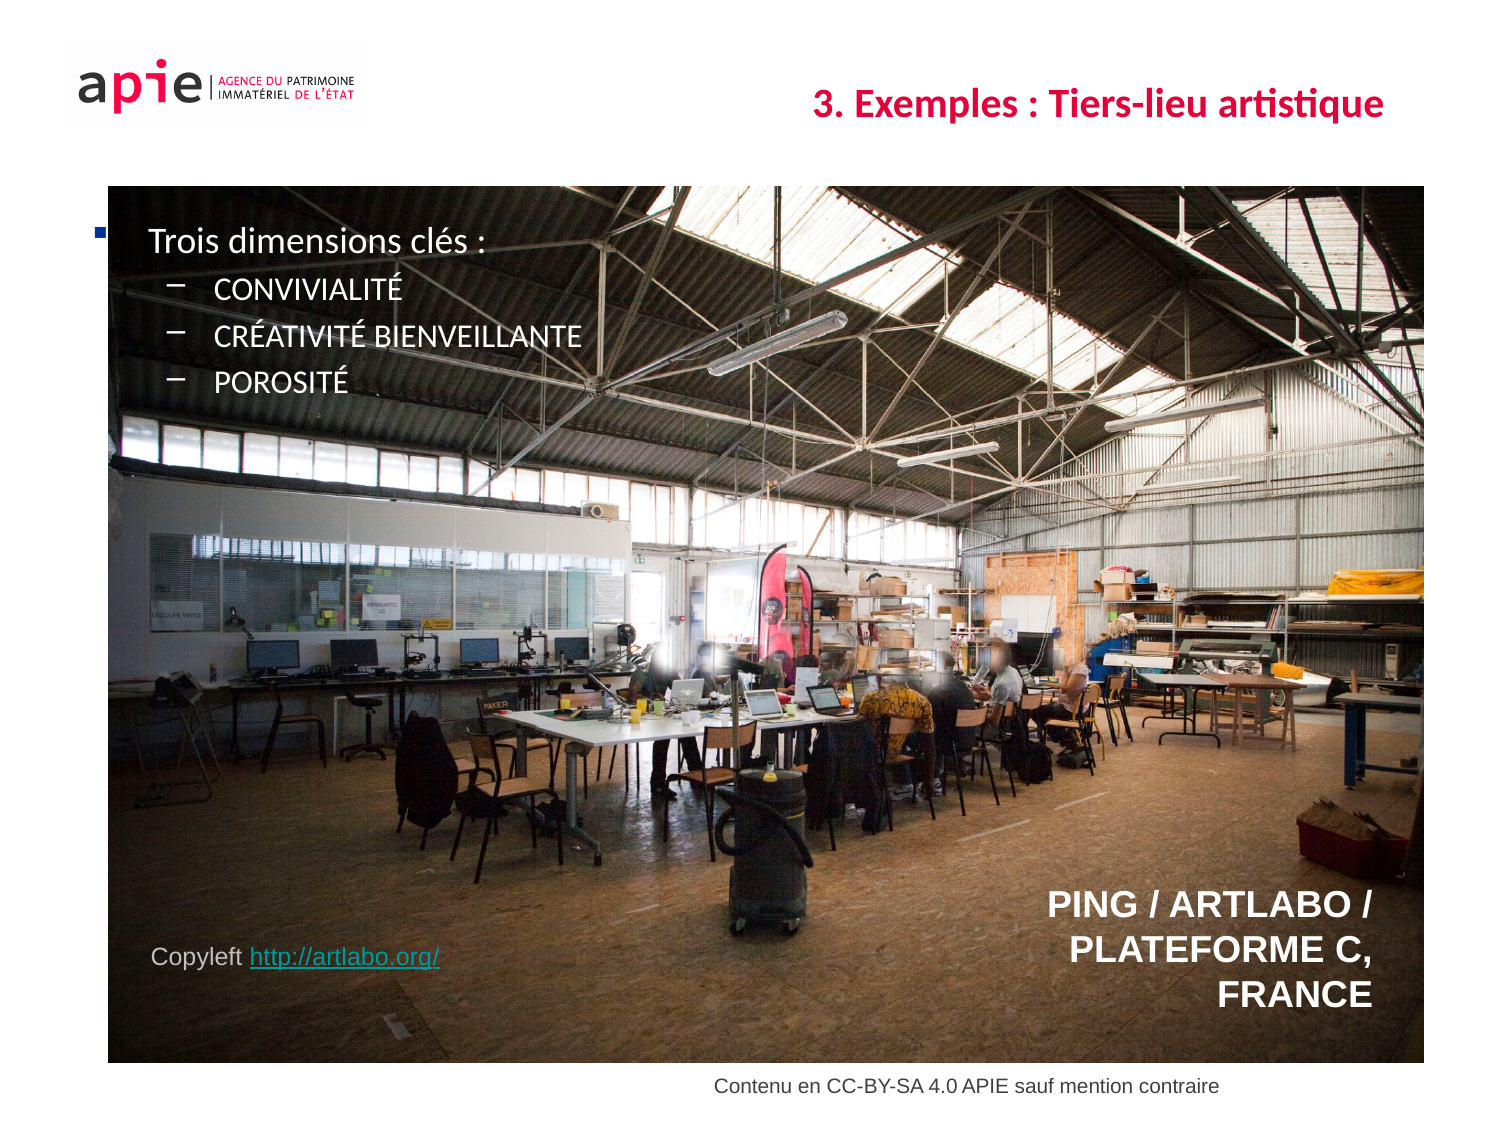

# 3. Exemples : Tiers-lieu artistique
Trois dimensions clés :
CONVIVIALITÉ
CRÉATIVITÉ BIENVEILLANTE
POROSITÉ
PING / ARTLABO / PLATEFORME C, FRANCE
Copyleft http://artlabo.org/